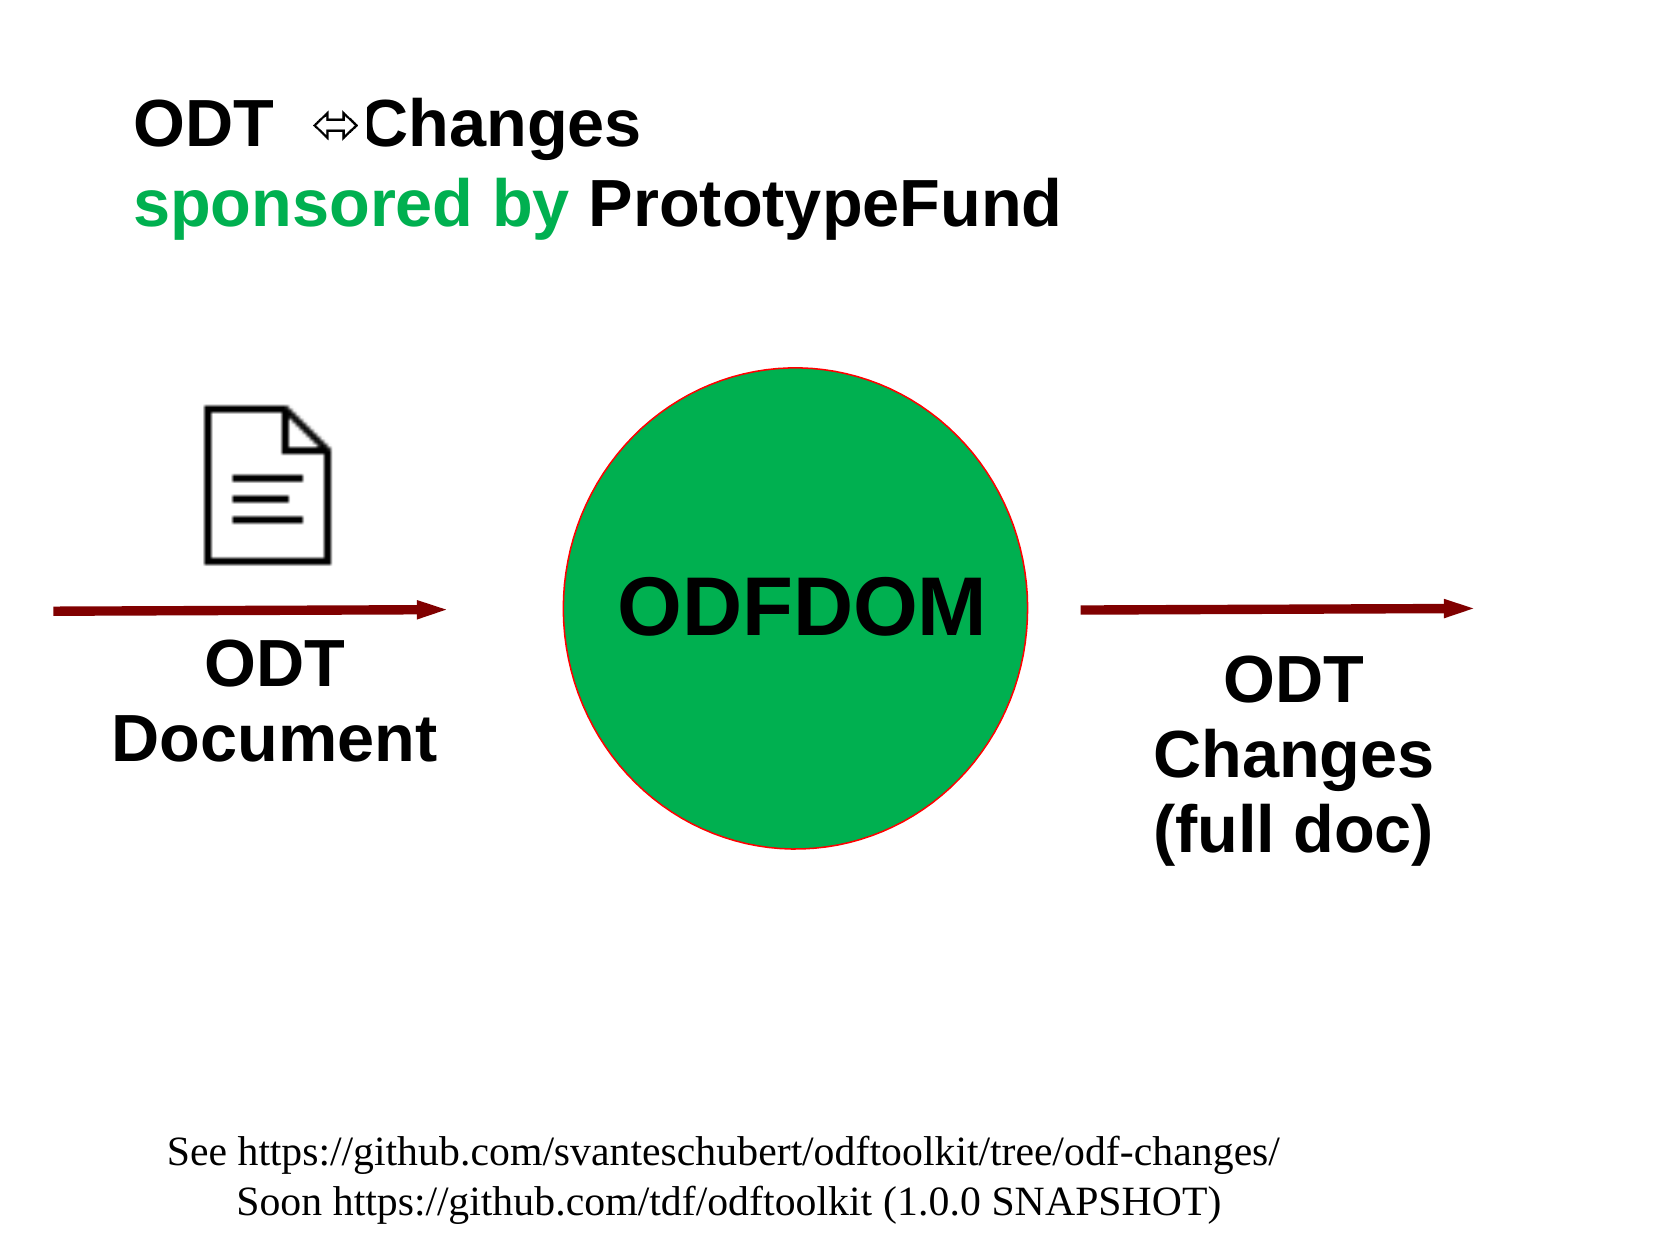

ODT Changes
sponsored by PrototypeFund
ODFDOM
ODT
Document
ODT
Changes
(full doc)
See https://github.com/svanteschubert/odftoolkit/tree/odf-changes/
Soon https://github.com/tdf/odftoolkit (1.0.0 SNAPSHOT)